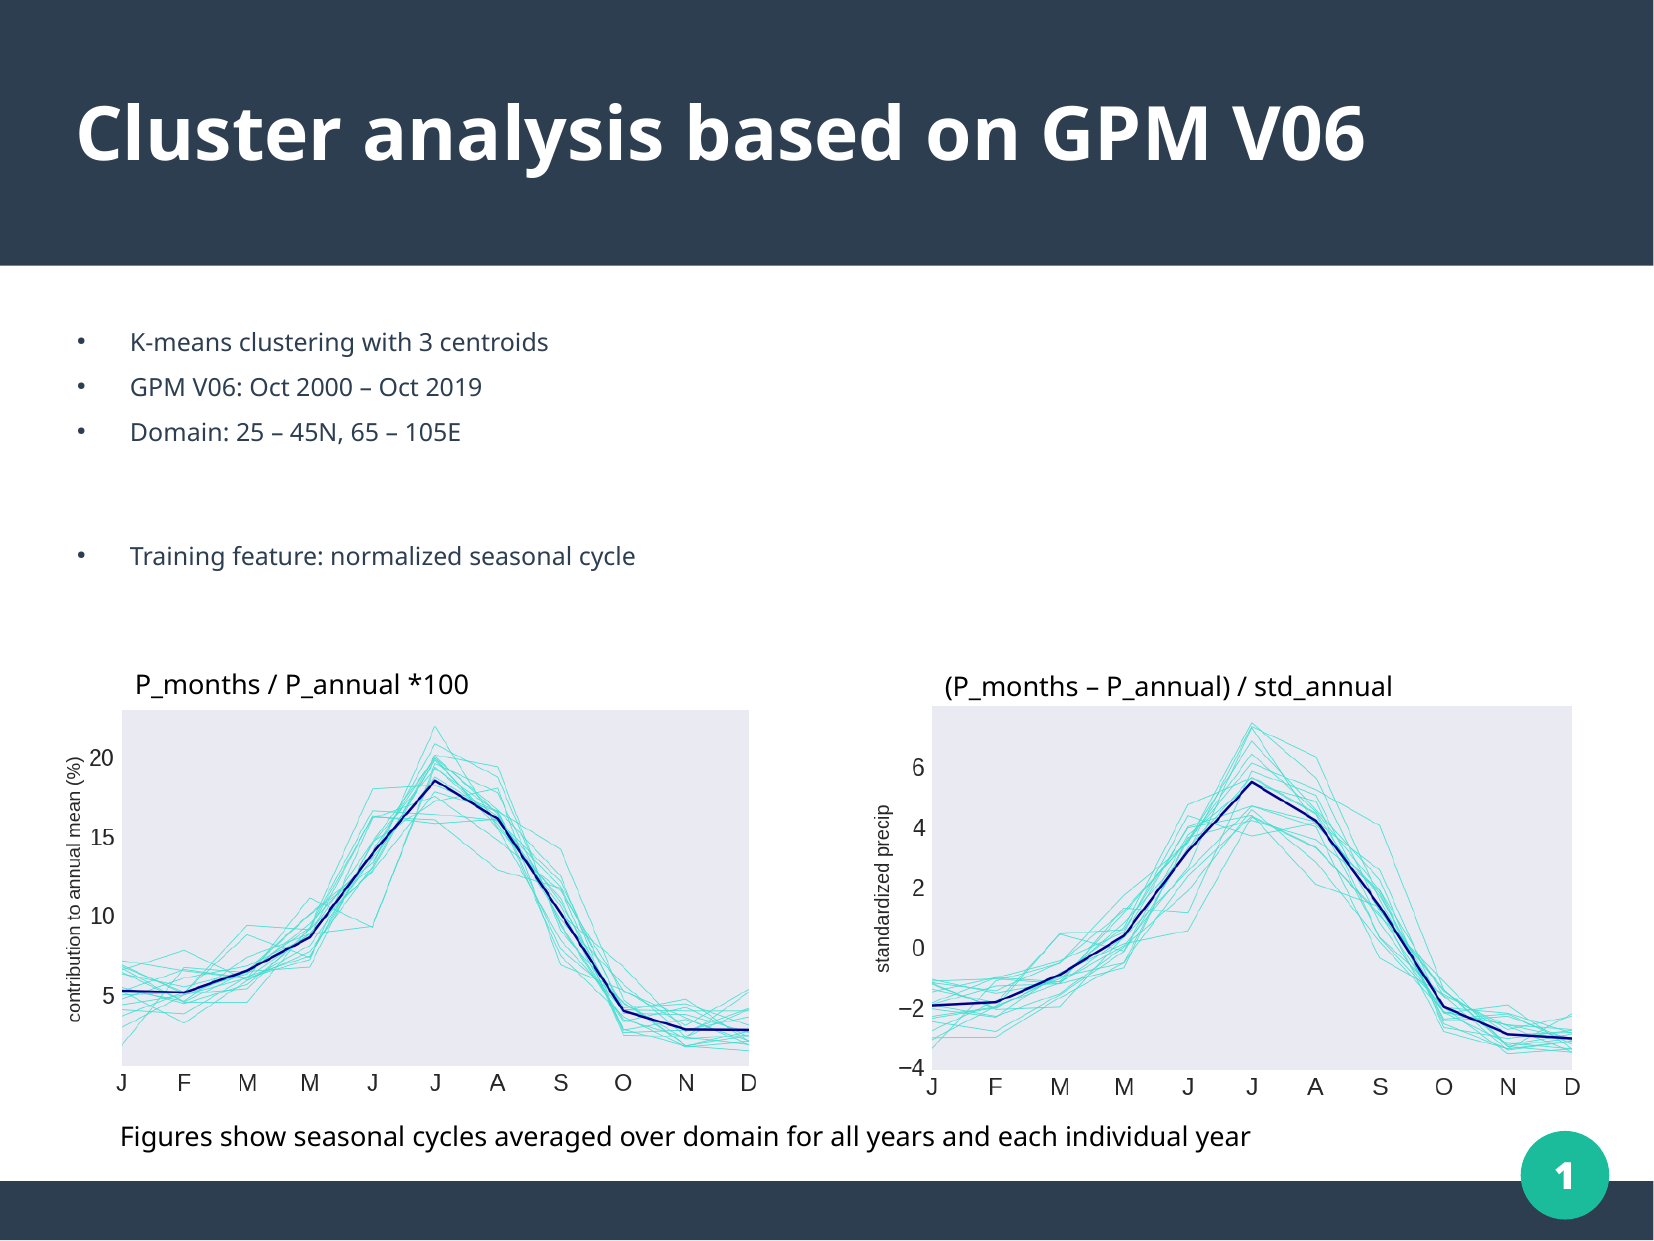

# Cluster analysis based on GPM V06
K-means clustering with 3 centroids
GPM V06: Oct 2000 – Oct 2019
Domain: 25 – 45N, 65 – 105E
Training feature: normalized seasonal cycle
P_months / P_annual *100
(P_months – P_annual) / std_annual
Figures show seasonal cycles averaged over domain for all years and each individual year
1